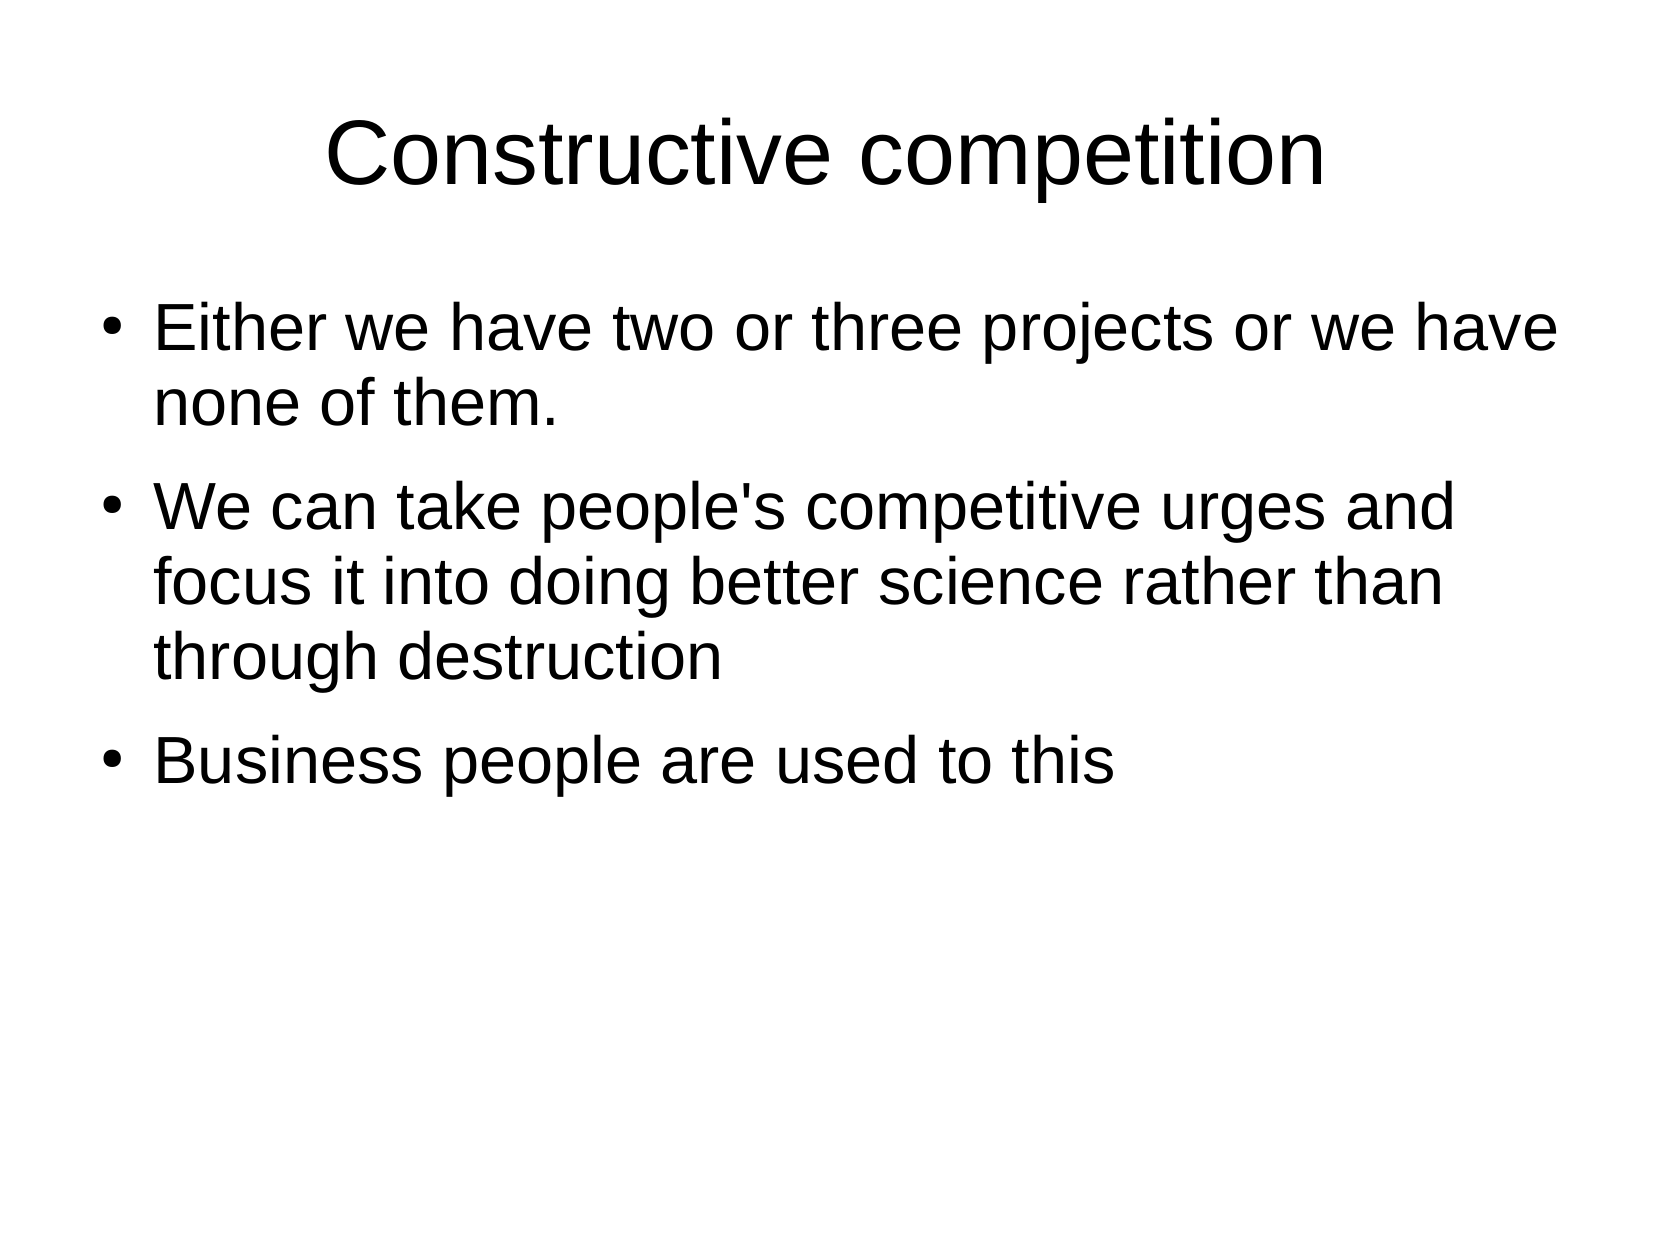

# Constructive competition
Either we have two or three projects or we have none of them.
We can take people's competitive urges and focus it into doing better science rather than through destruction
Business people are used to this